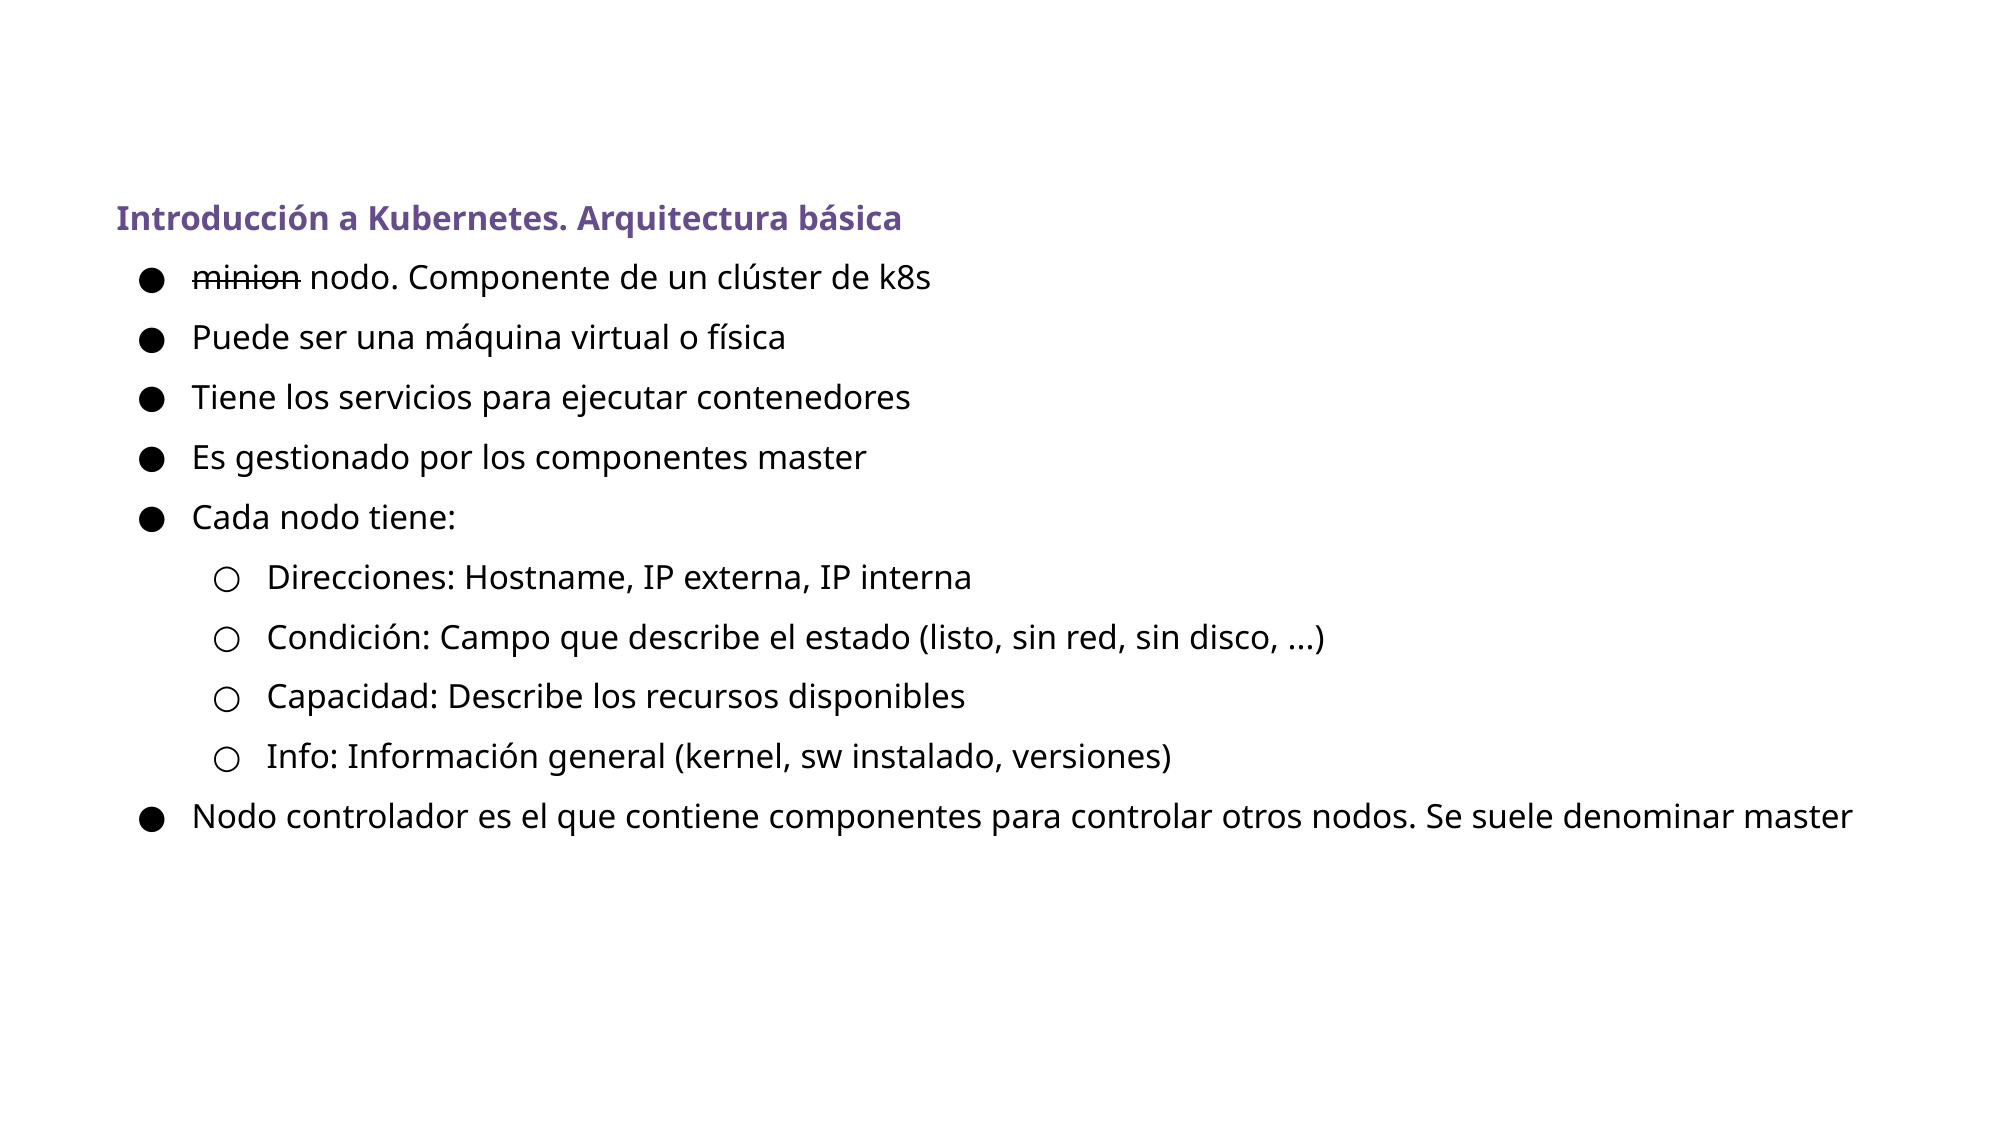

Introducción a Kubernetes. Arquitectura básica
minion nodo. Componente de un clúster de k8s
Puede ser una máquina virtual o fı́sica
Tiene los servicios para ejecutar contenedores
Es gestionado por los componentes master
Cada nodo tiene:
Direcciones: Hostname, IP externa, IP interna
Condición: Campo que describe el estado (listo, sin red, sin disco, ...)
Capacidad: Describe los recursos disponibles
Info: Información general (kernel, sw instalado, versiones)
Nodo controlador es el que contiene componentes para controlar otros nodos. Se suele denominar master